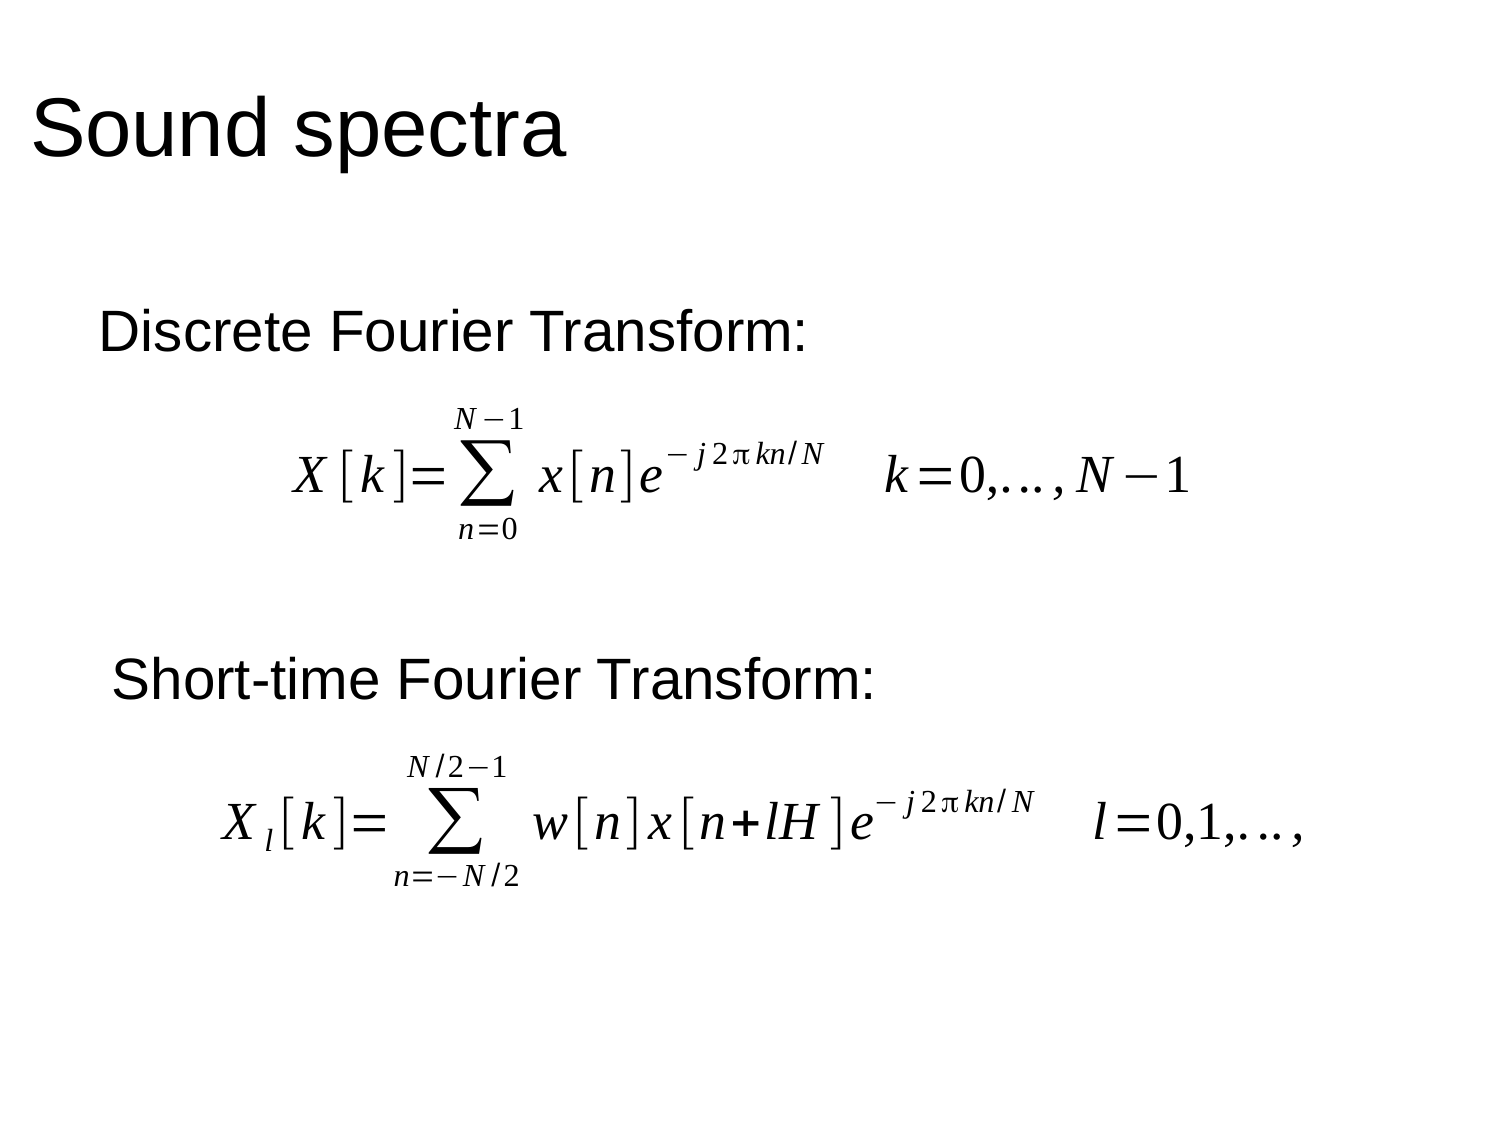

# Sound spectra
Discrete Fourier Transform:
Short-time Fourier Transform: